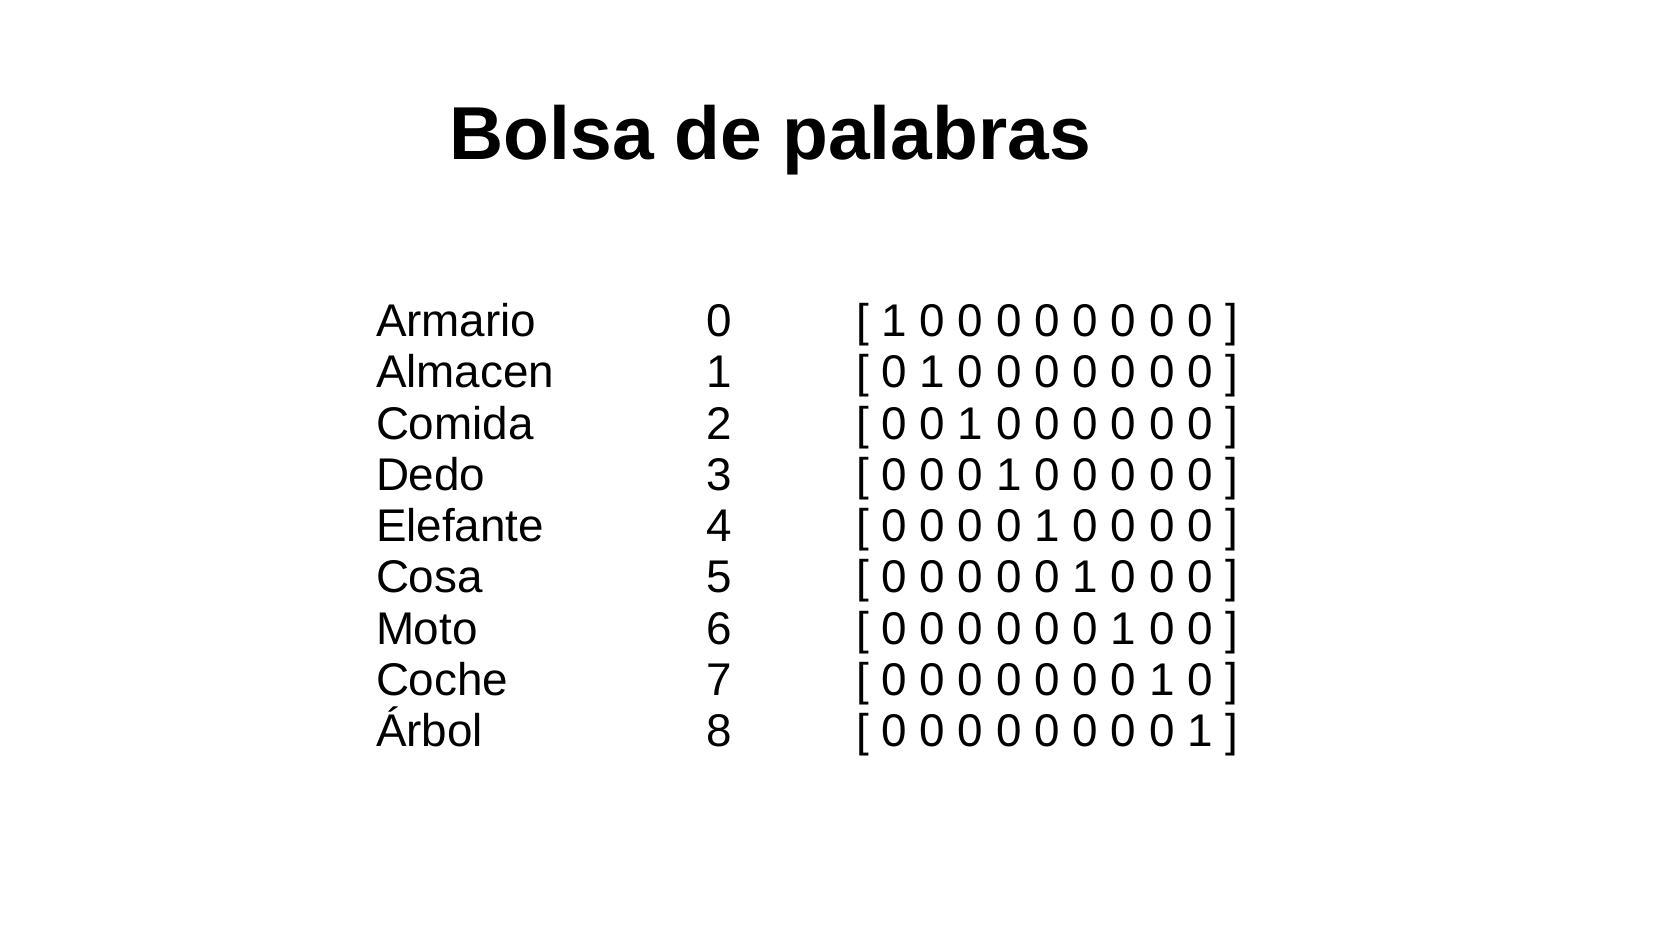

Bolsa de palabras
Armario
Almacen
Comida
Dedo
Elefante
Cosa
Moto
Coche
Árbol
0
1
2
3
4
5
6
7
8
[ 1 0 0 0 0 0 0 0 0 ]
[ 0 1 0 0 0 0 0 0 0 ]
[ 0 0 1 0 0 0 0 0 0 ]
[ 0 0 0 1 0 0 0 0 0 ]
[ 0 0 0 0 1 0 0 0 0 ]
[ 0 0 0 0 0 1 0 0 0 ]
[ 0 0 0 0 0 0 1 0 0 ]
[ 0 0 0 0 0 0 0 1 0 ]
[ 0 0 0 0 0 0 0 0 1 ]